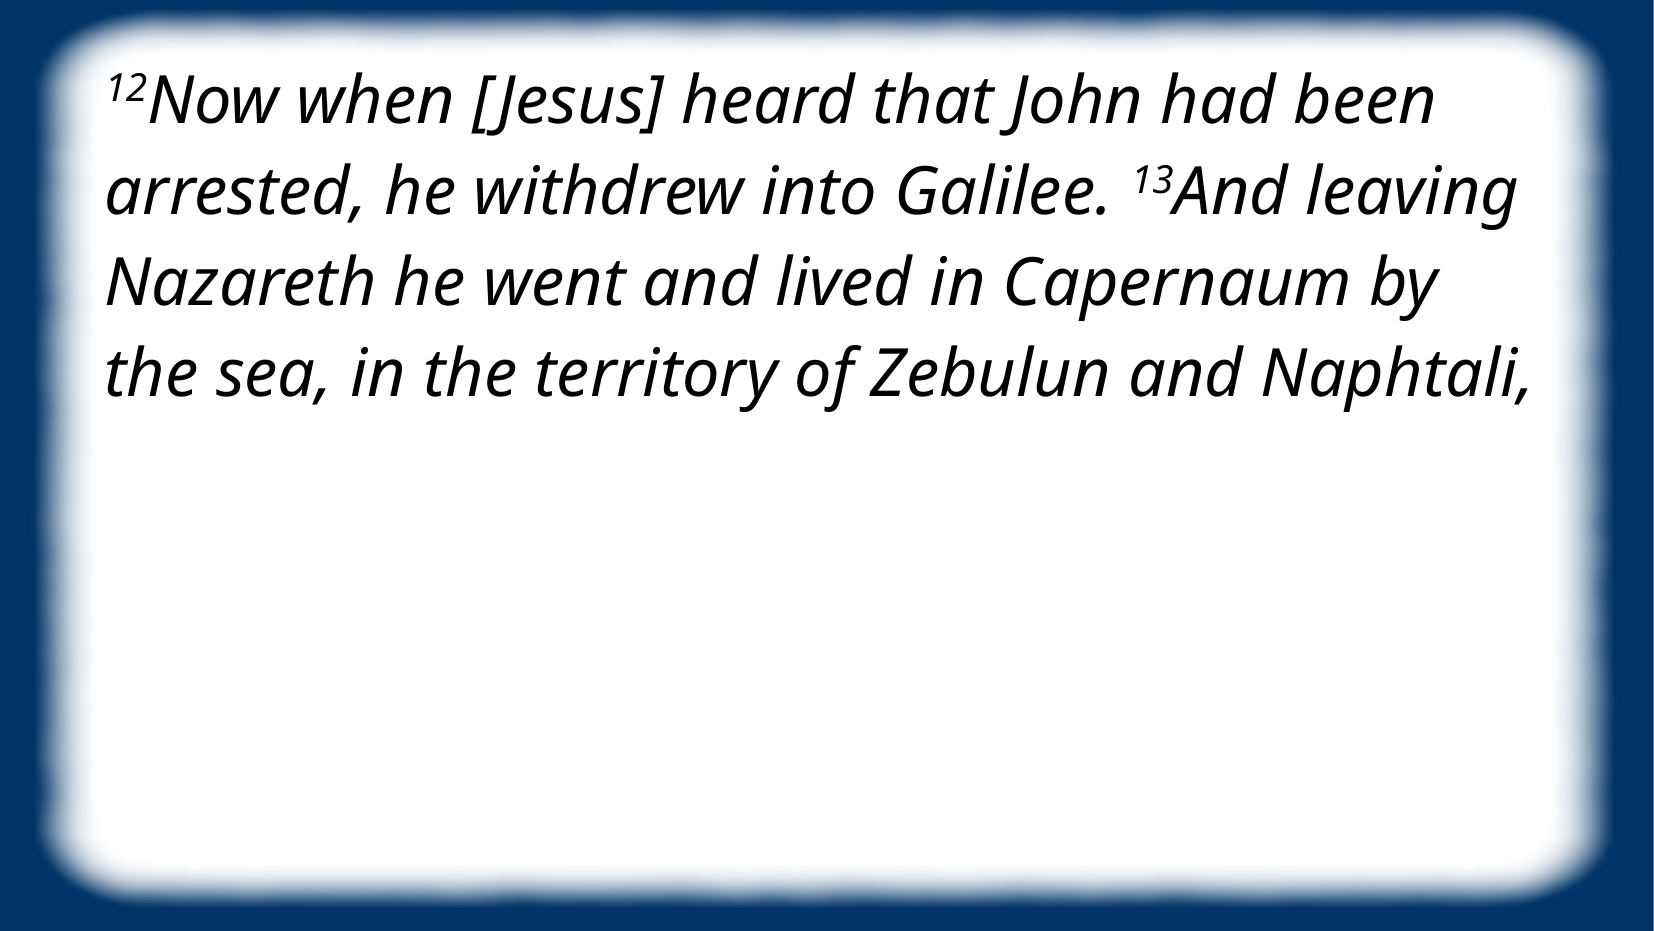

12Now when [Jesus] heard that John had been arrested, he withdrew into Galilee. 13And leaving Nazareth he went and lived in Capernaum by the sea, in the territory of Zebulun and Naphtali,